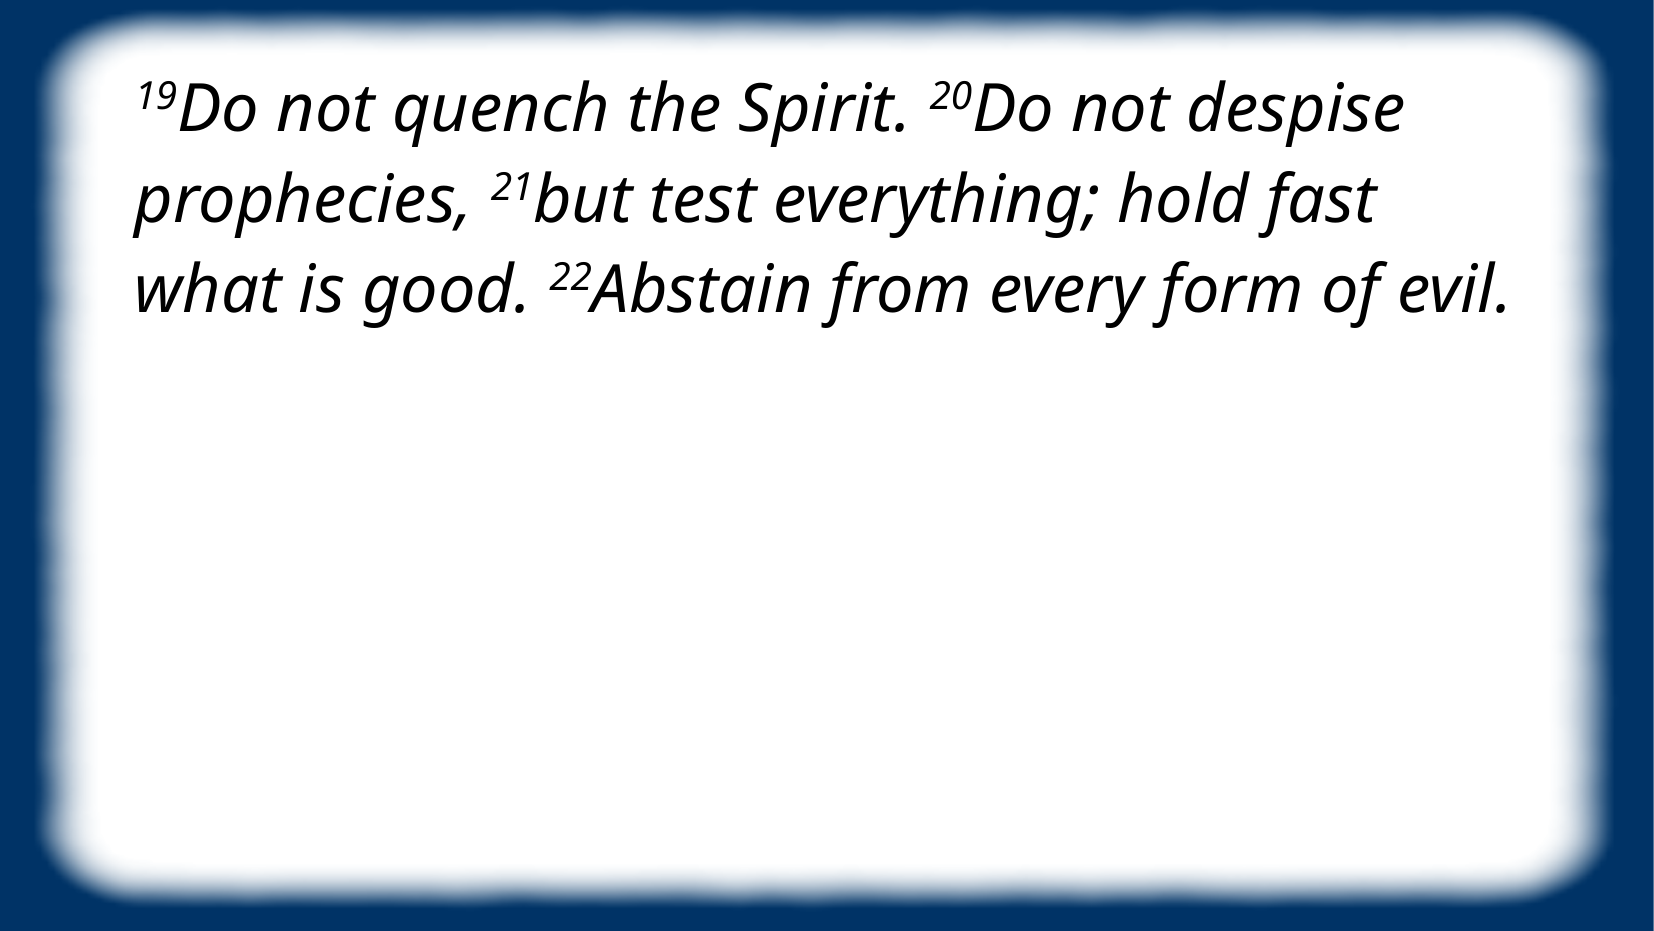

19Do not quench the Spirit. 20Do not despise prophecies, 21but test everything; hold fast what is good. 22Abstain from every form of evil.